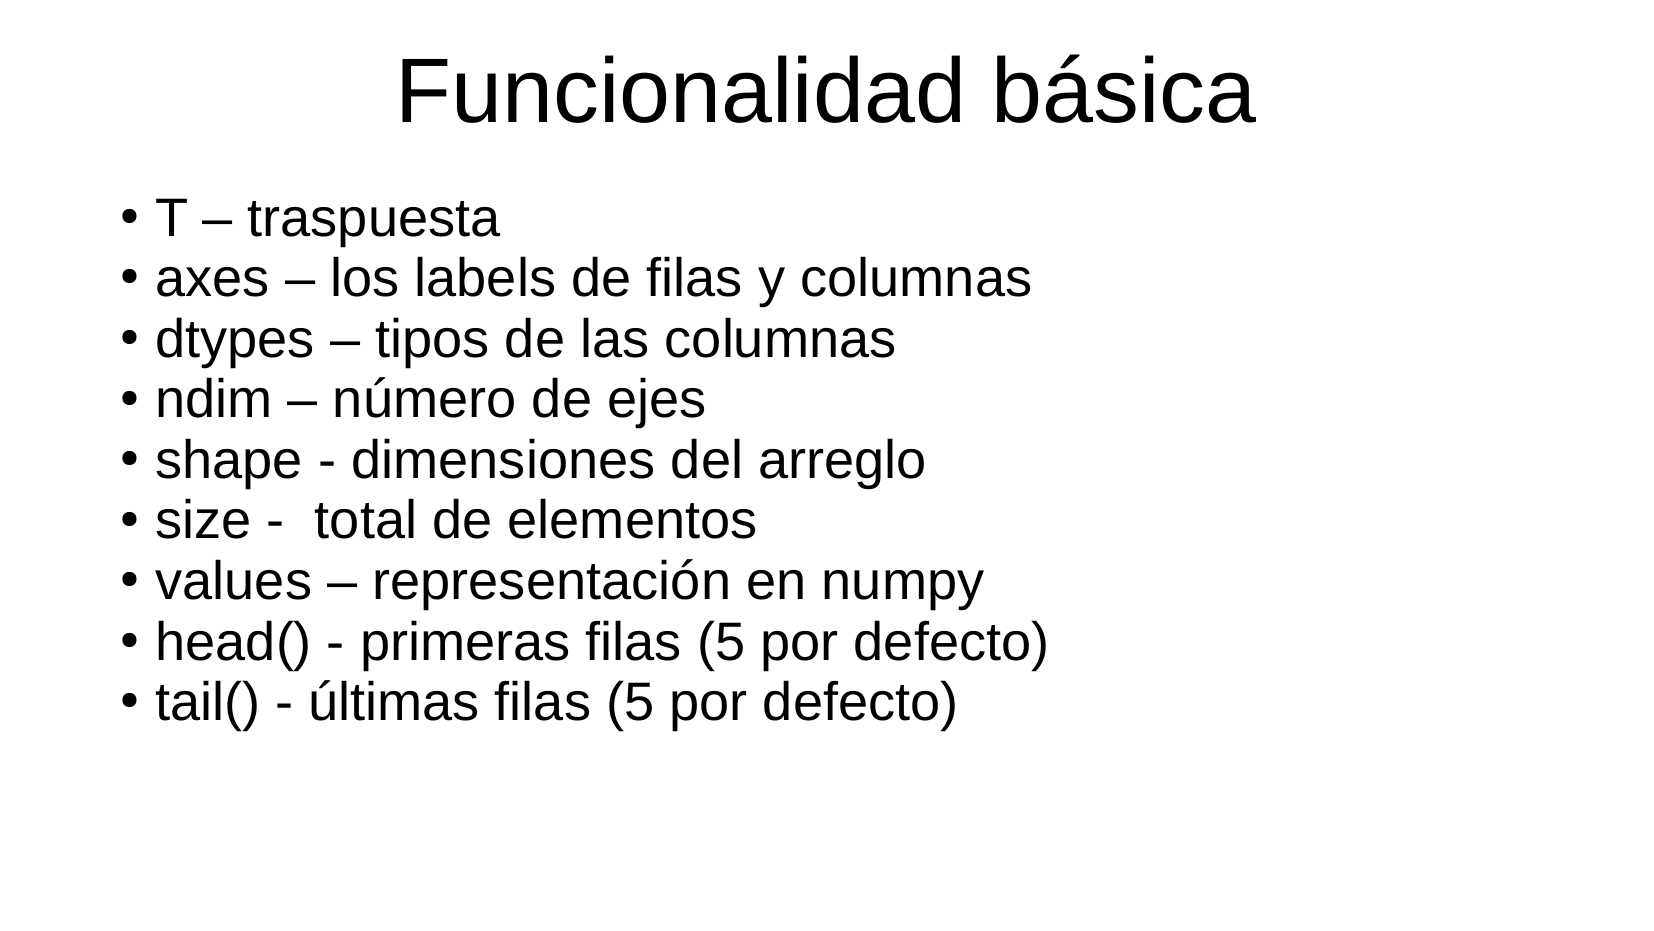

# Funcionalidad básica
T – traspuesta
axes – los labels de filas y columnas
dtypes – tipos de las columnas
ndim – número de ejes
shape - dimensiones del arreglo
size - total de elementos
values – representación en numpy
head() - primeras filas (5 por defecto)
tail() - últimas filas (5 por defecto)